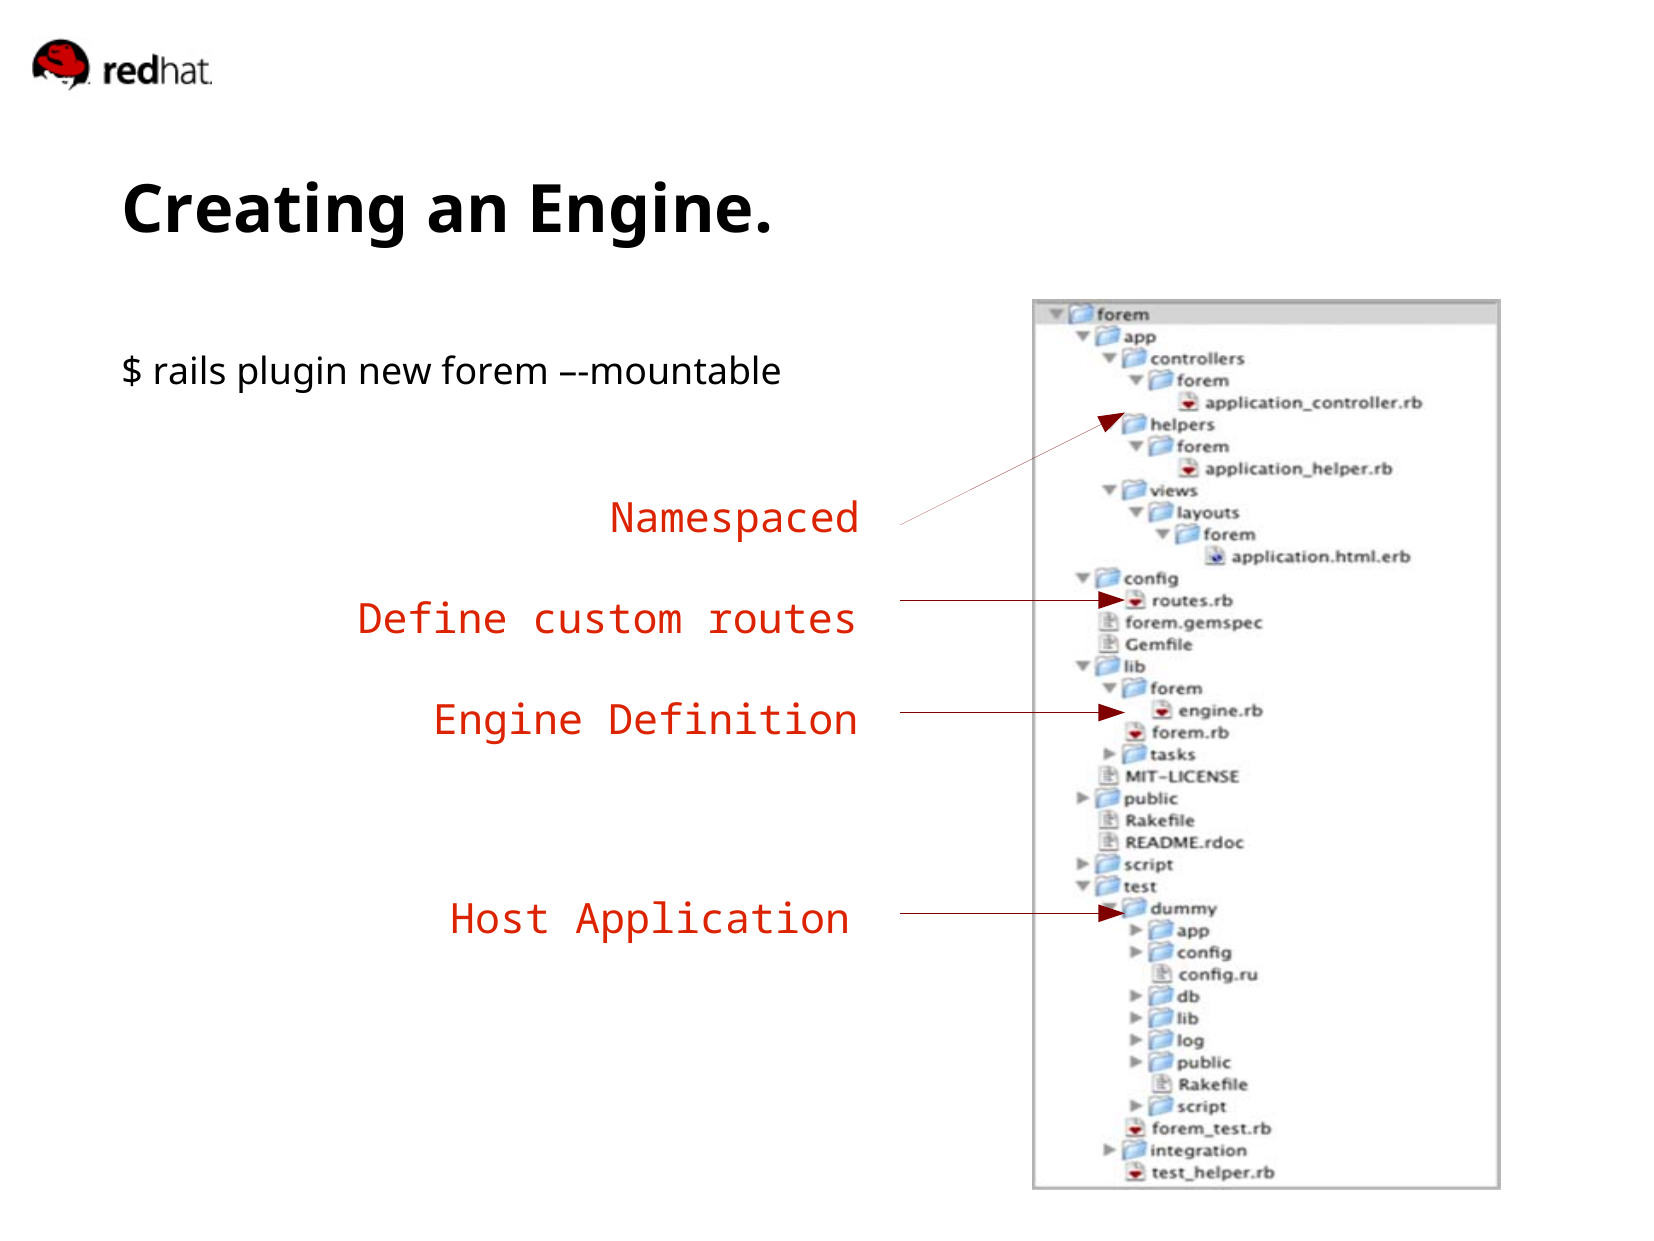

# Creating an Engine.
$ rails plugin new forem –-mountable
Namespaced
Define custom routes
Engine Definition
Host Application